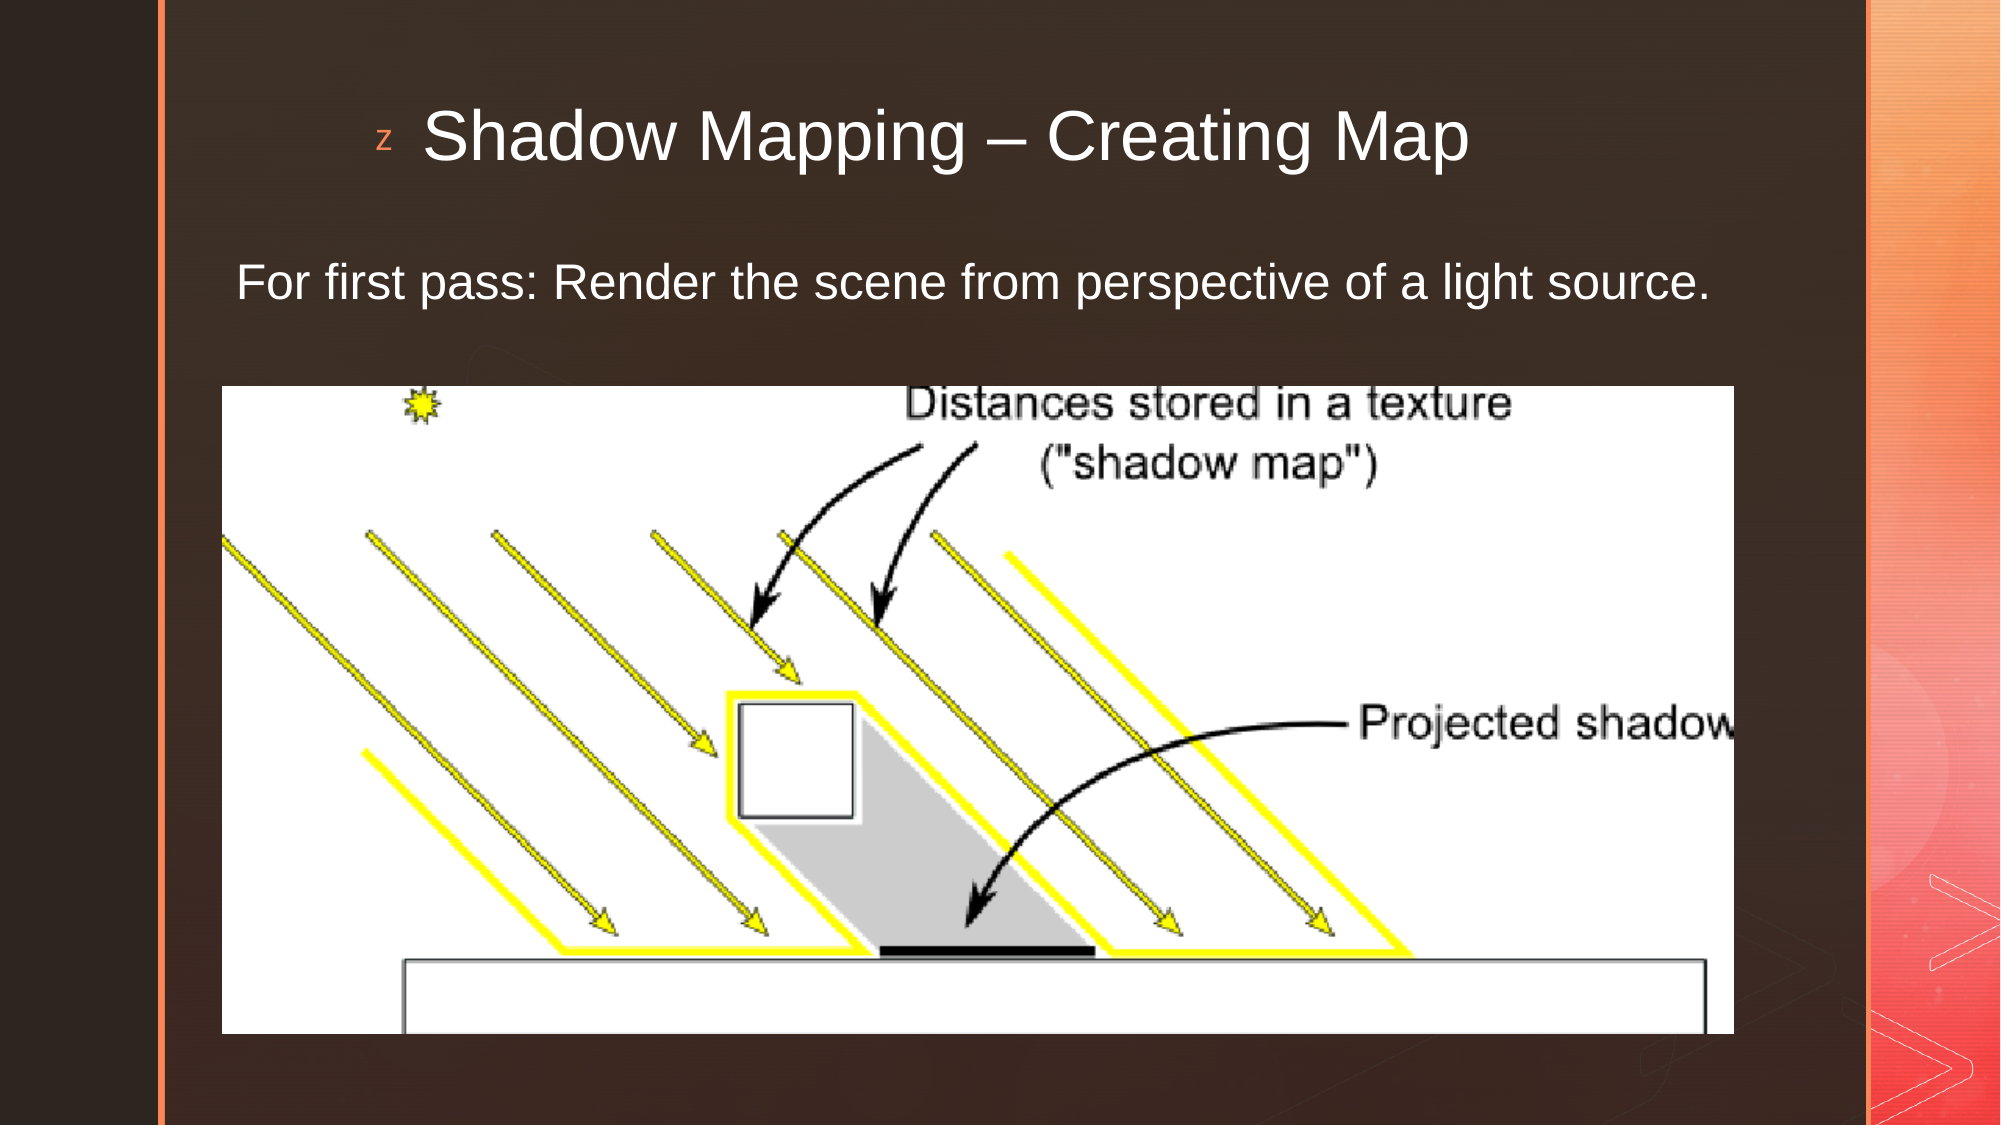

For first pass: Render the scene from perspective of a light source.
# Shadow Mapping – Creating Map